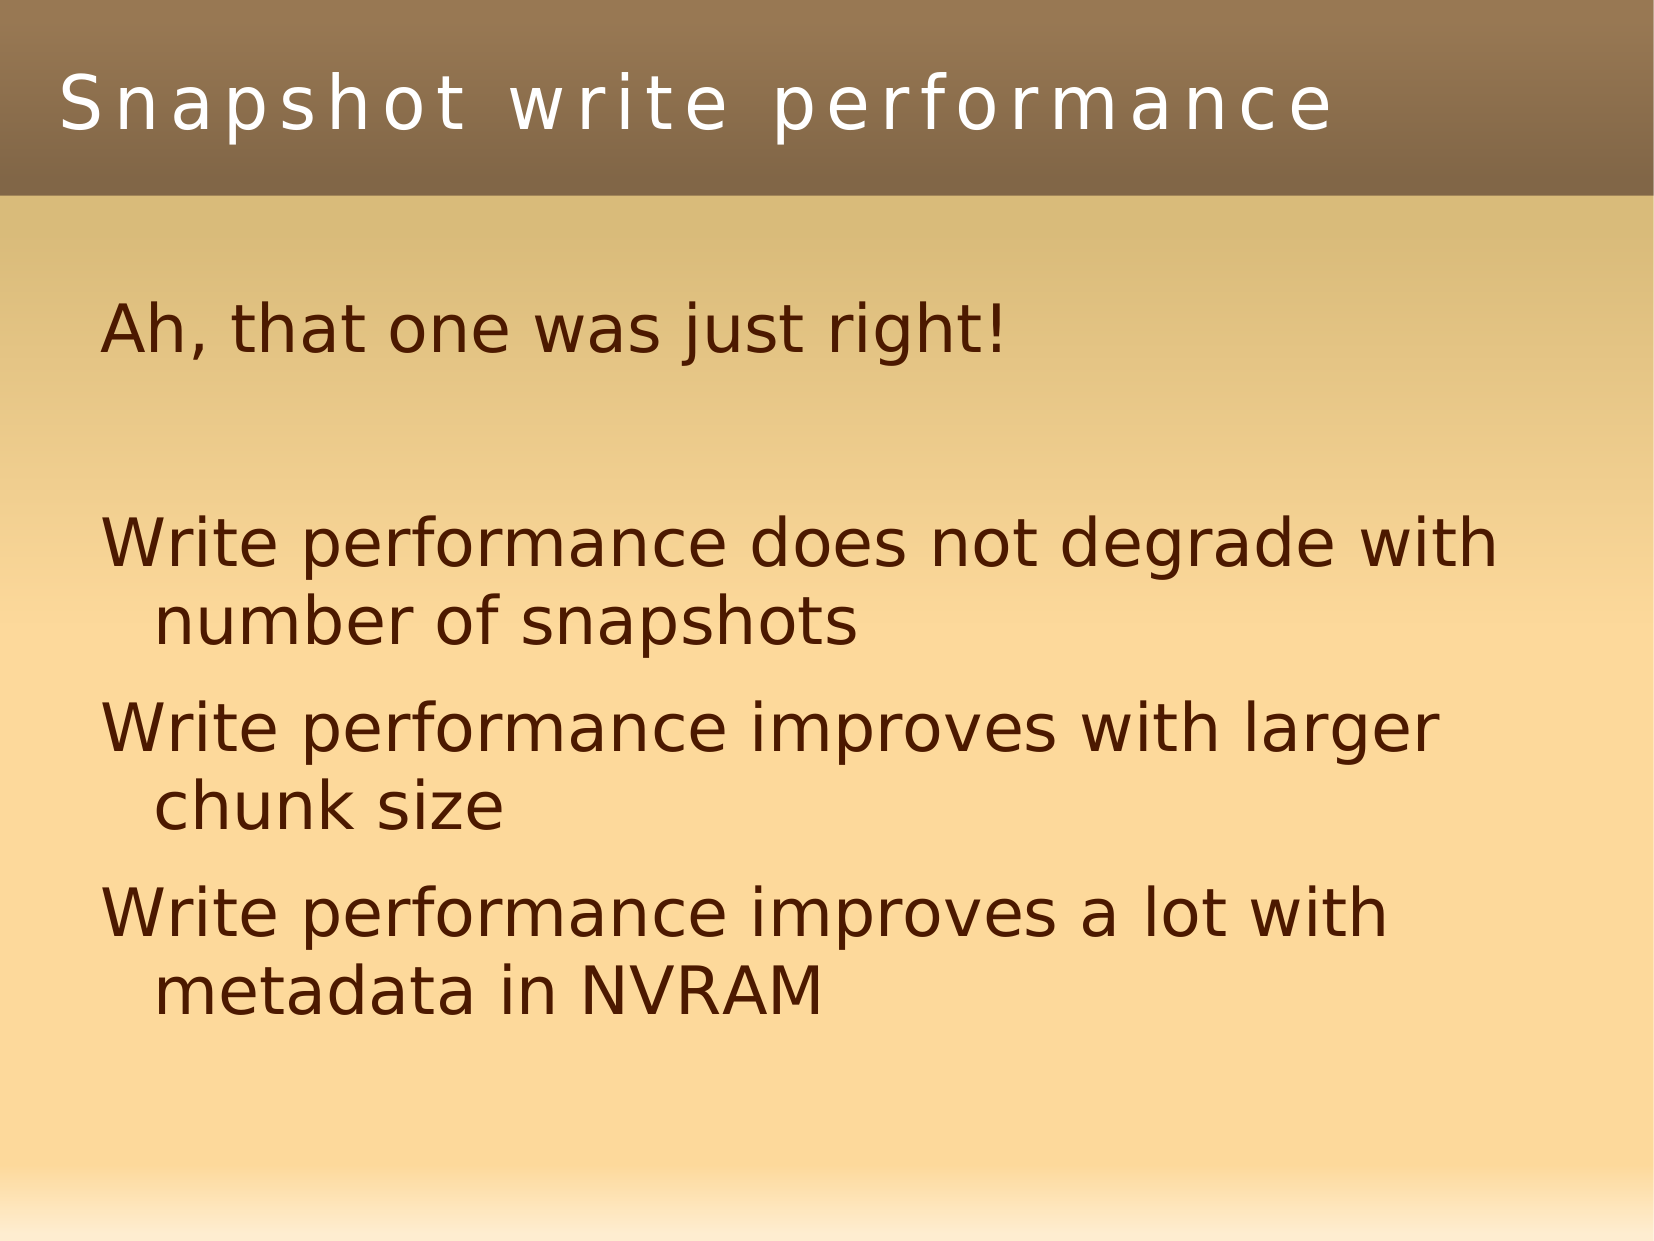

# Snapshot write performance
Ah, that one was just right!
Write performance does not degrade with number of snapshots
Write performance improves with larger chunk size
Write performance improves a lot with metadata in NVRAM